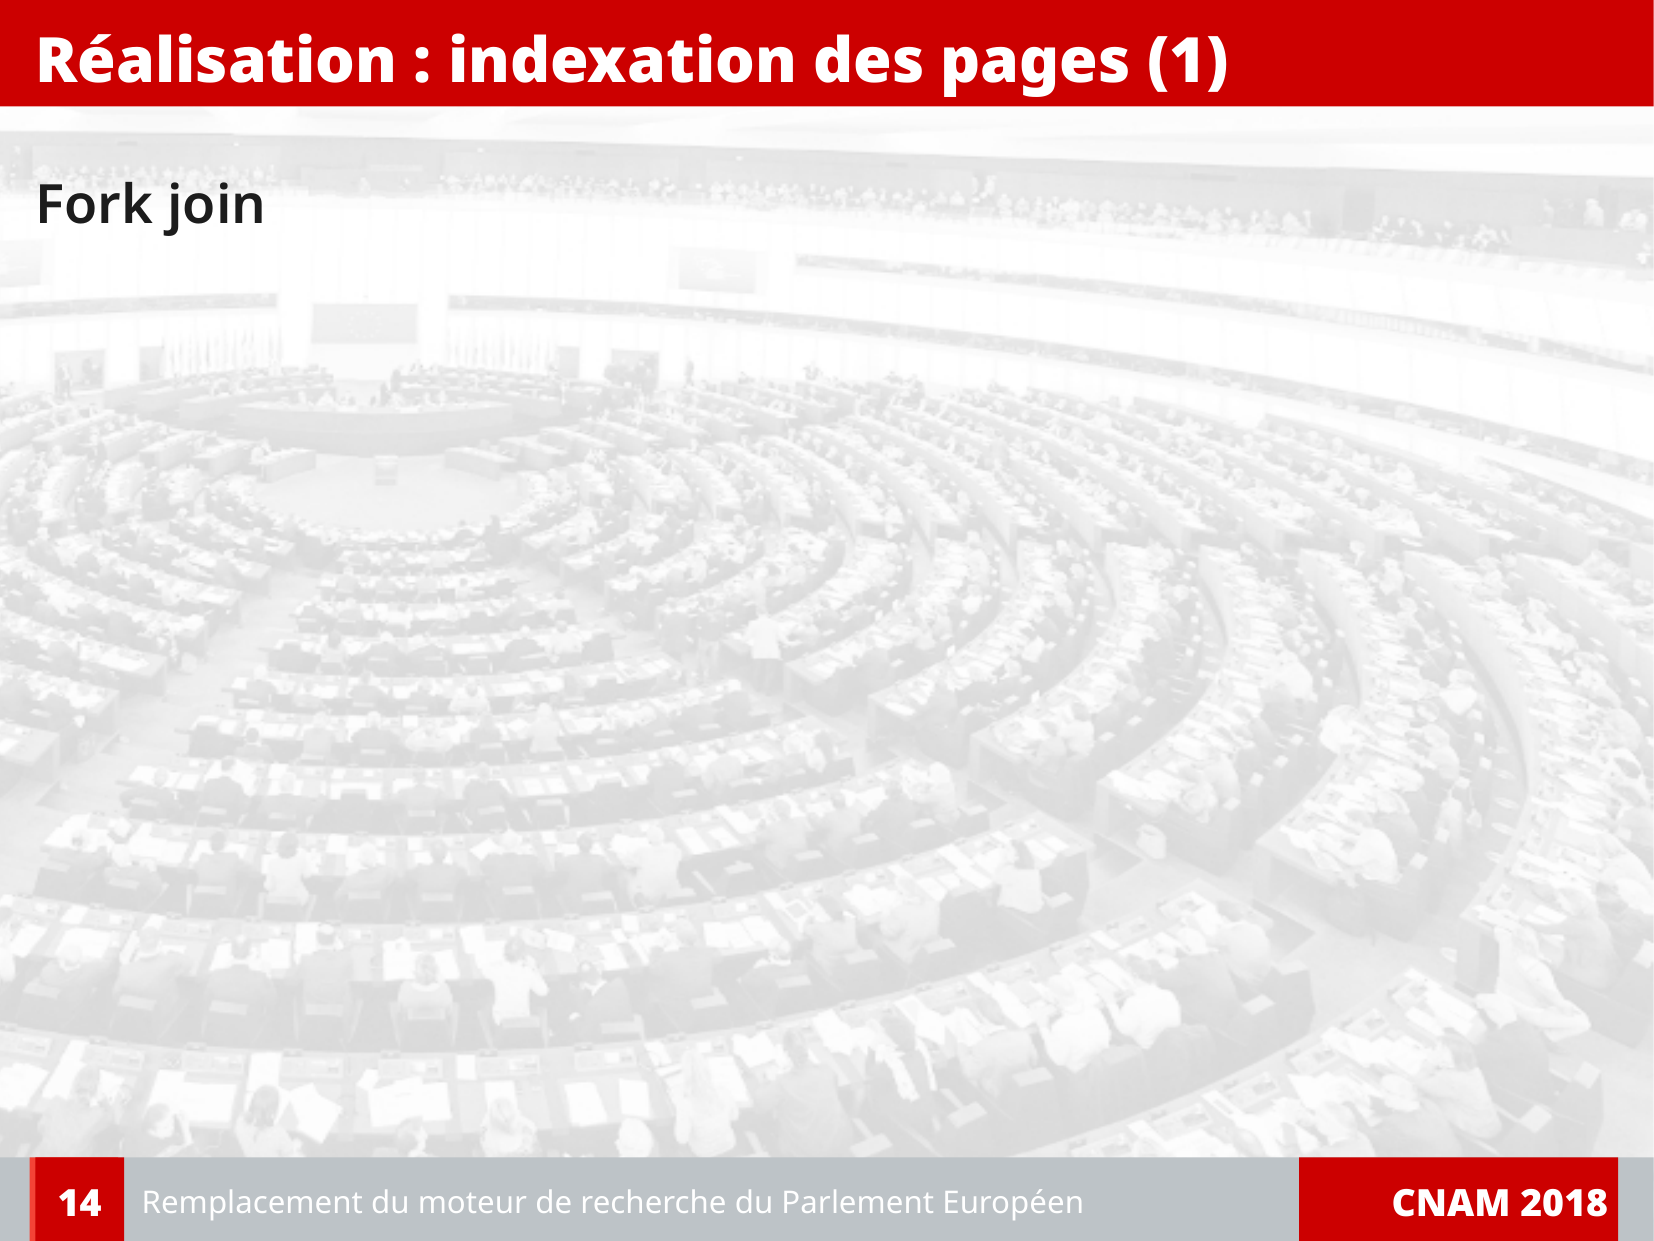

# Réalisation : indexation des pages (1)
Fork join
14
Remplacement du moteur de recherche du Parlement Européen